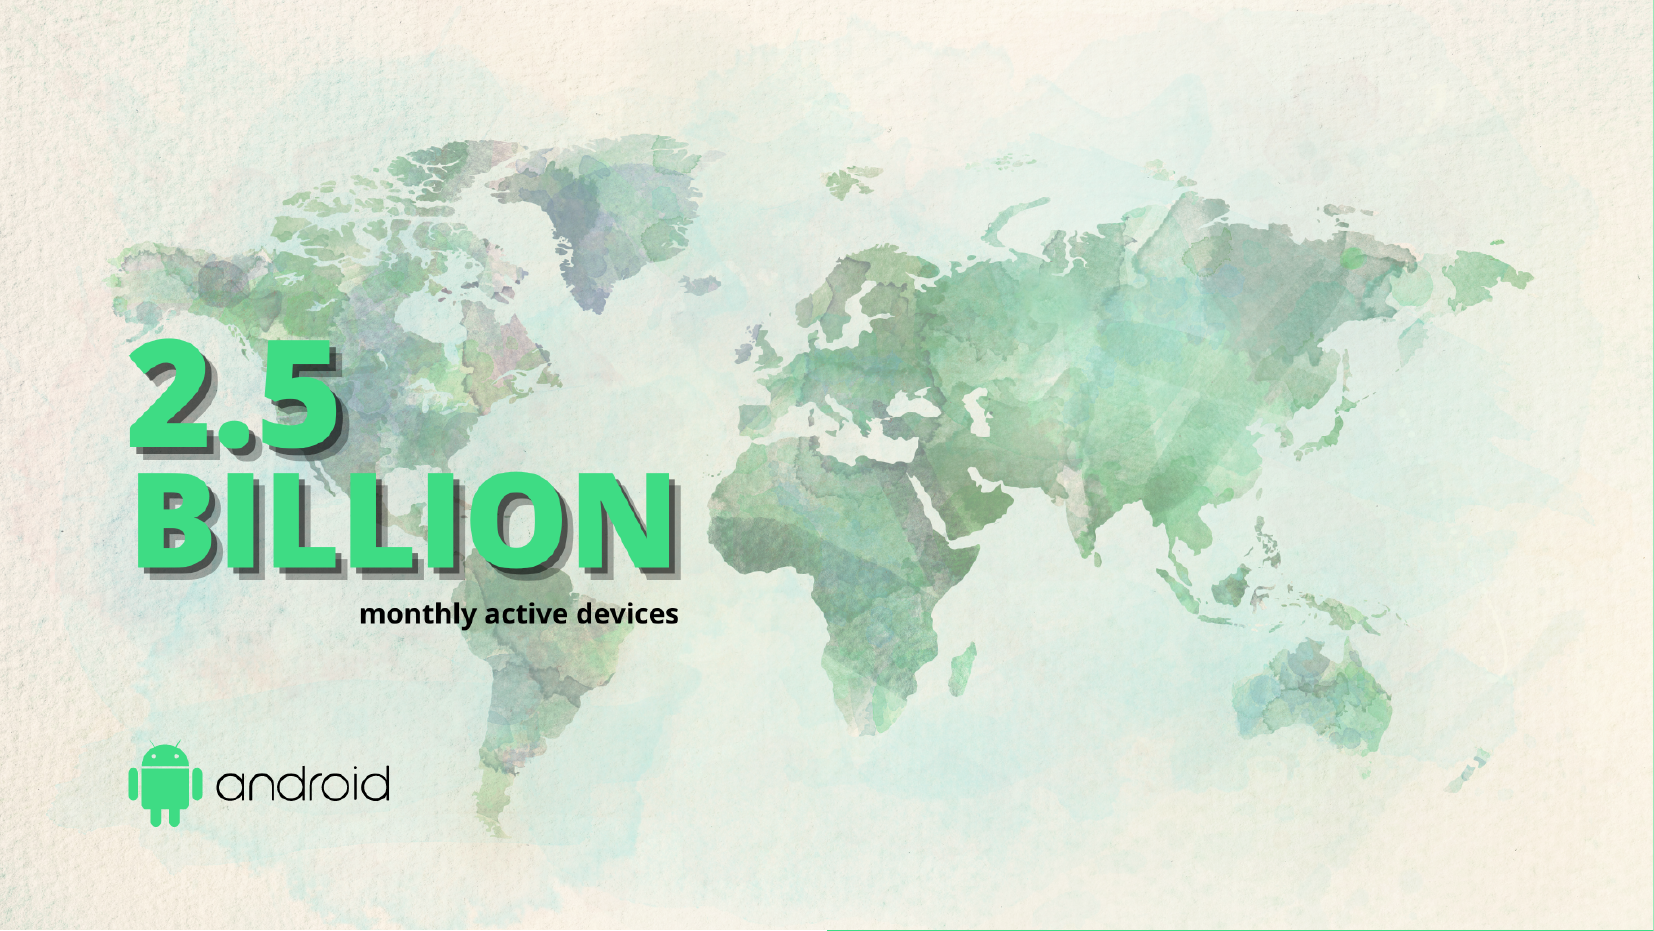

it honestly feels like a superpower to know how to build an app..to take something that’s an idea in your head, and put it on your phone. And It’s not just your phone, there are over 2.5 billion android devices in the world. That’s phones, tablets, Tvs, watches, and even cars. Imagine how cool it would be to make an app that your friends can use